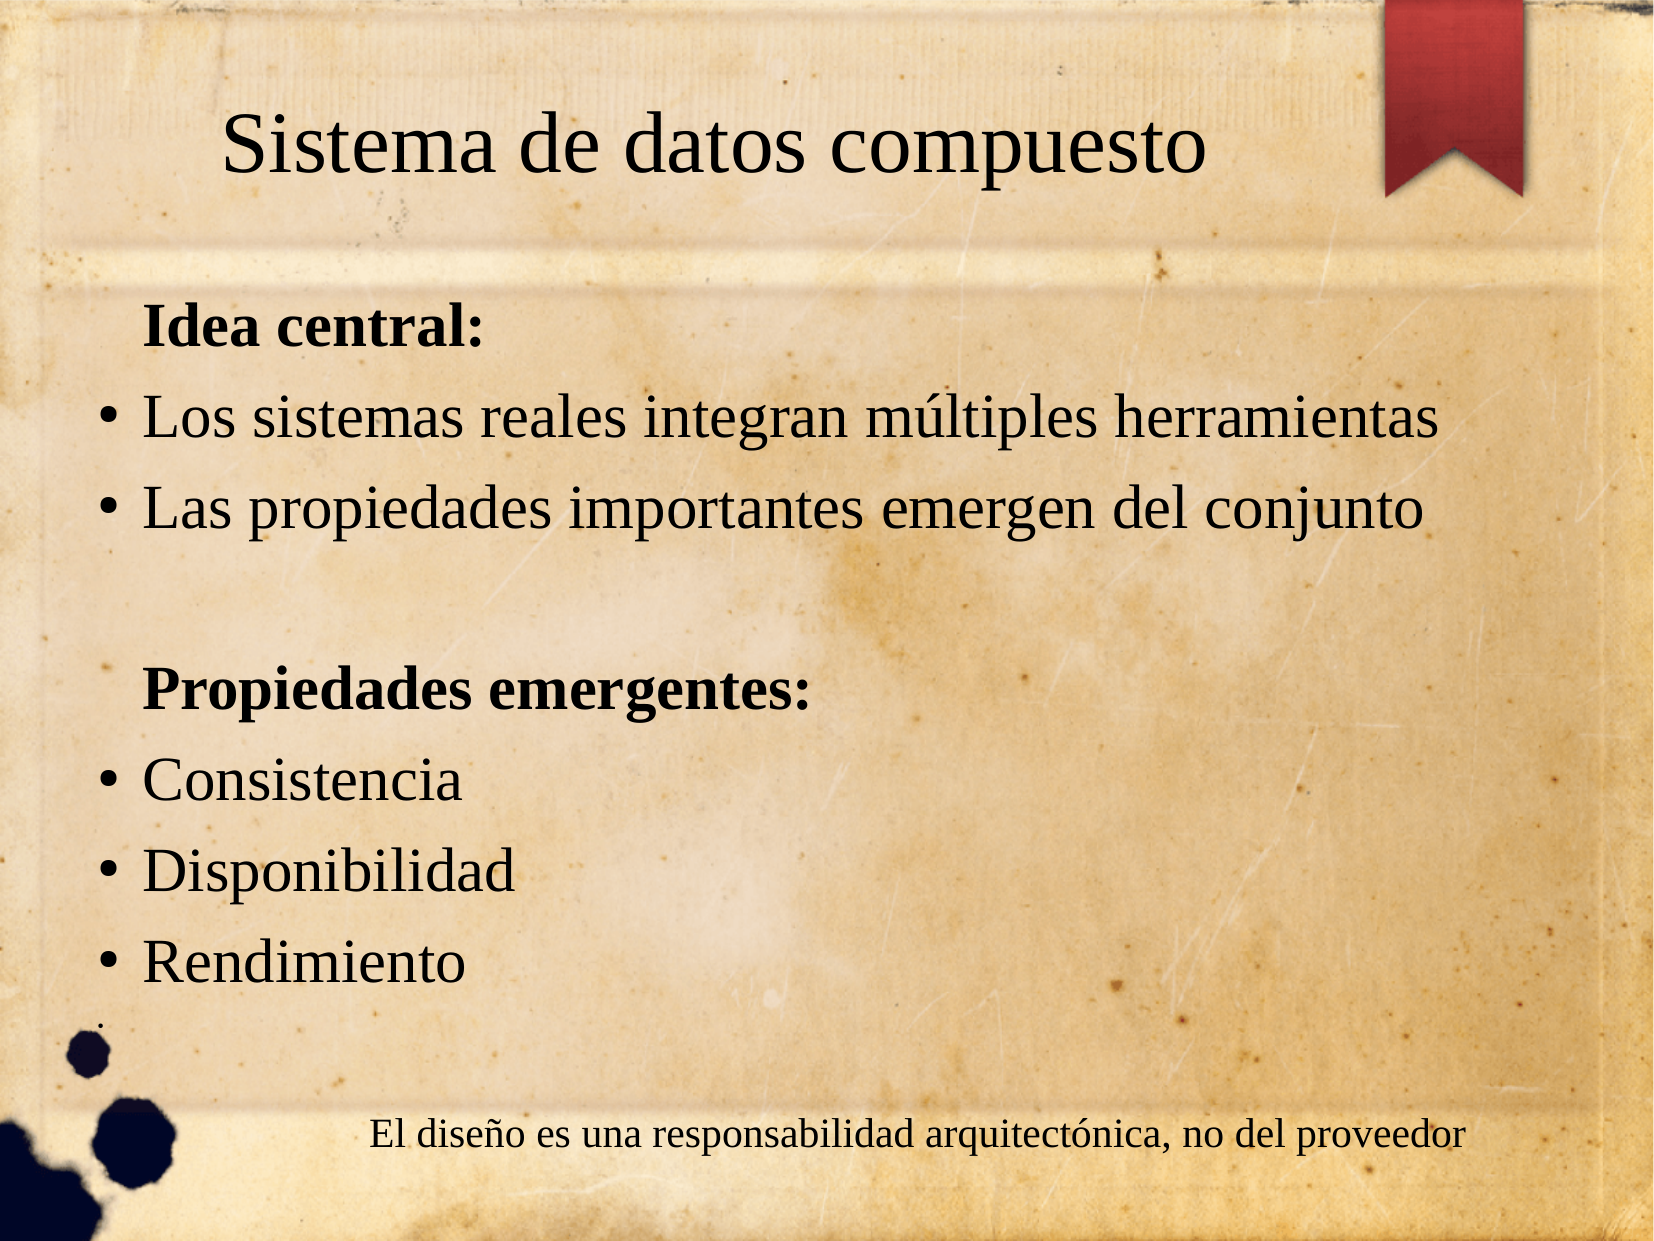

# Sistema de datos compuesto
Idea central:
Los sistemas reales integran múltiples herramientas
Las propiedades importantes emergen del conjunto
Propiedades emergentes:
Consistencia
Disponibilidad
Rendimiento
El diseño es una responsabilidad arquitectónica, no del proveedor